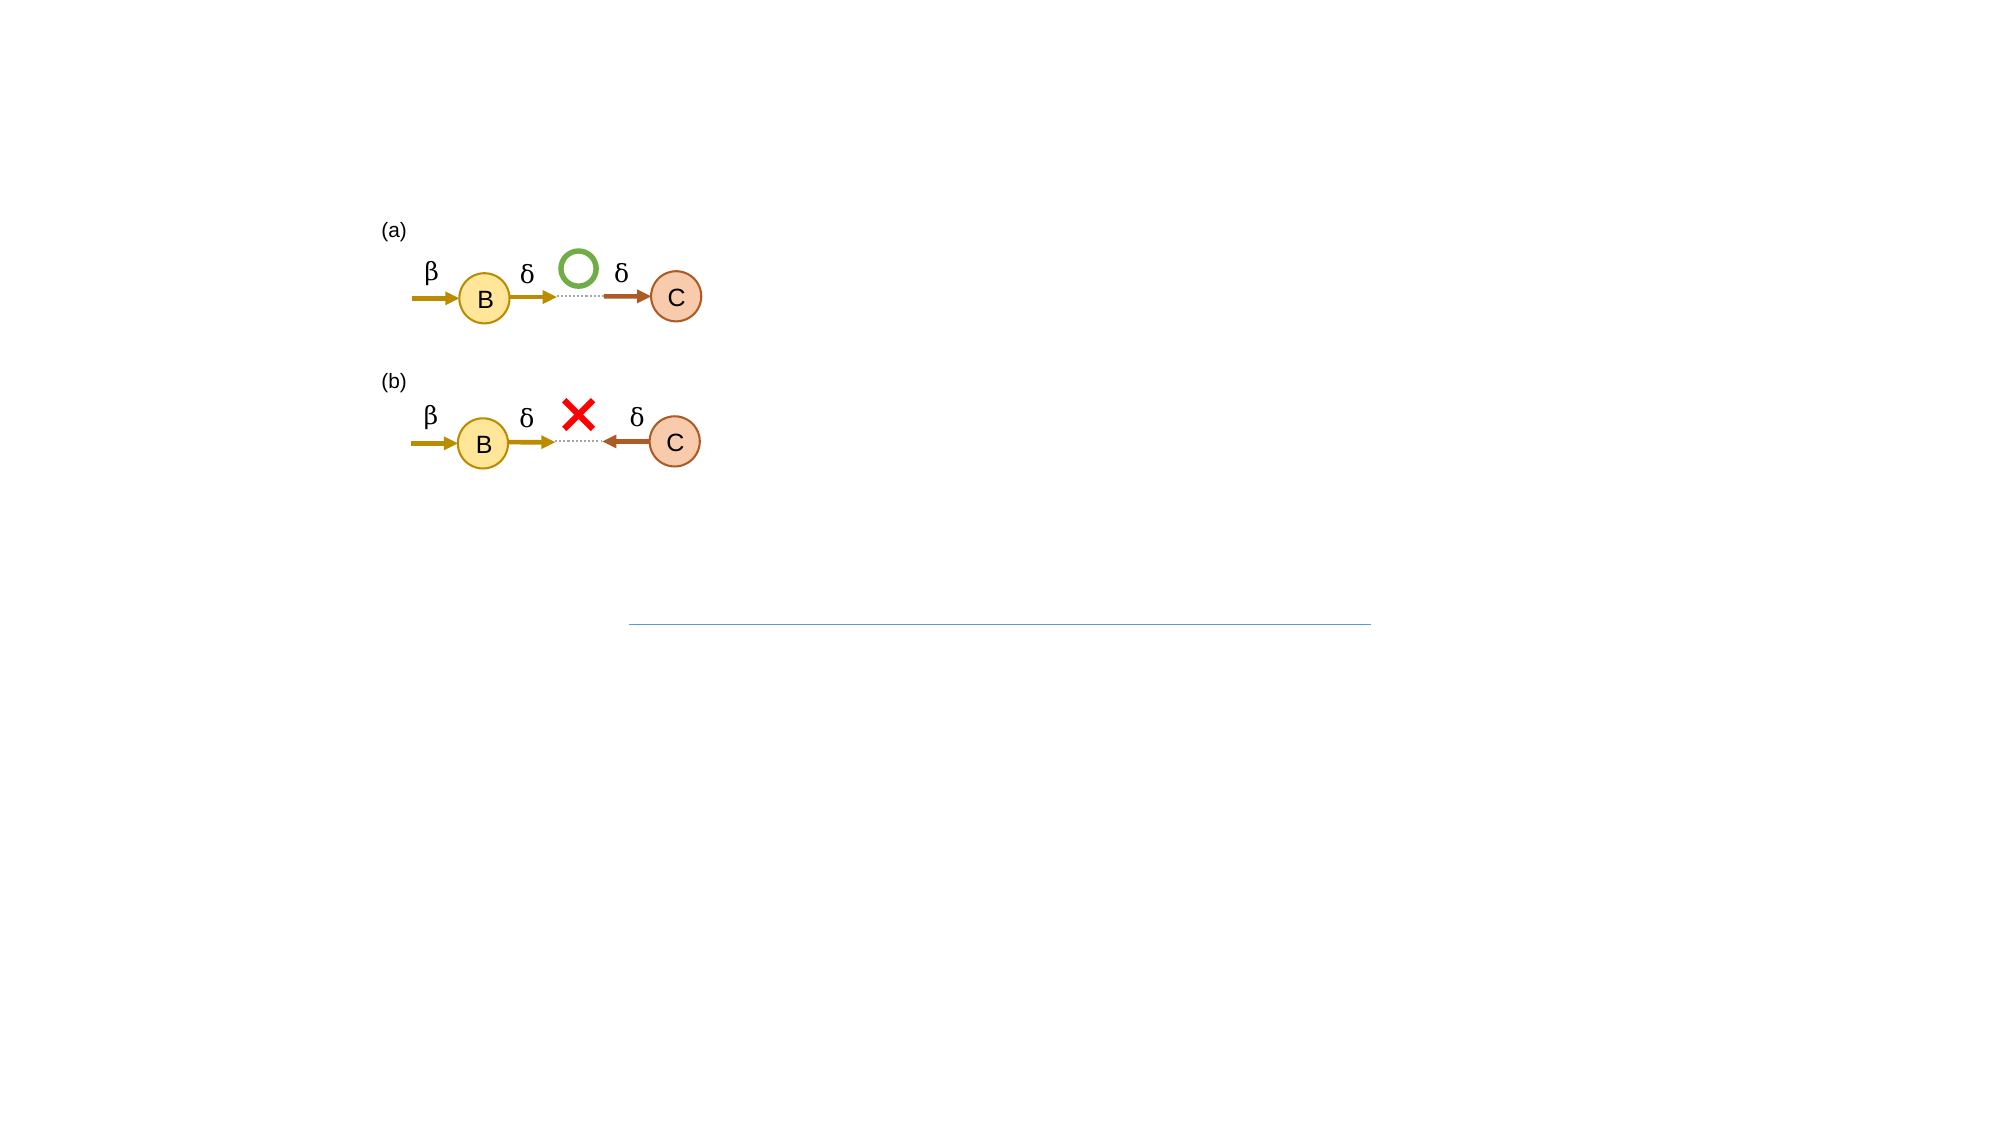

(a)
β
δ
δ
C
B
(b)
β
δ
δ
C
B